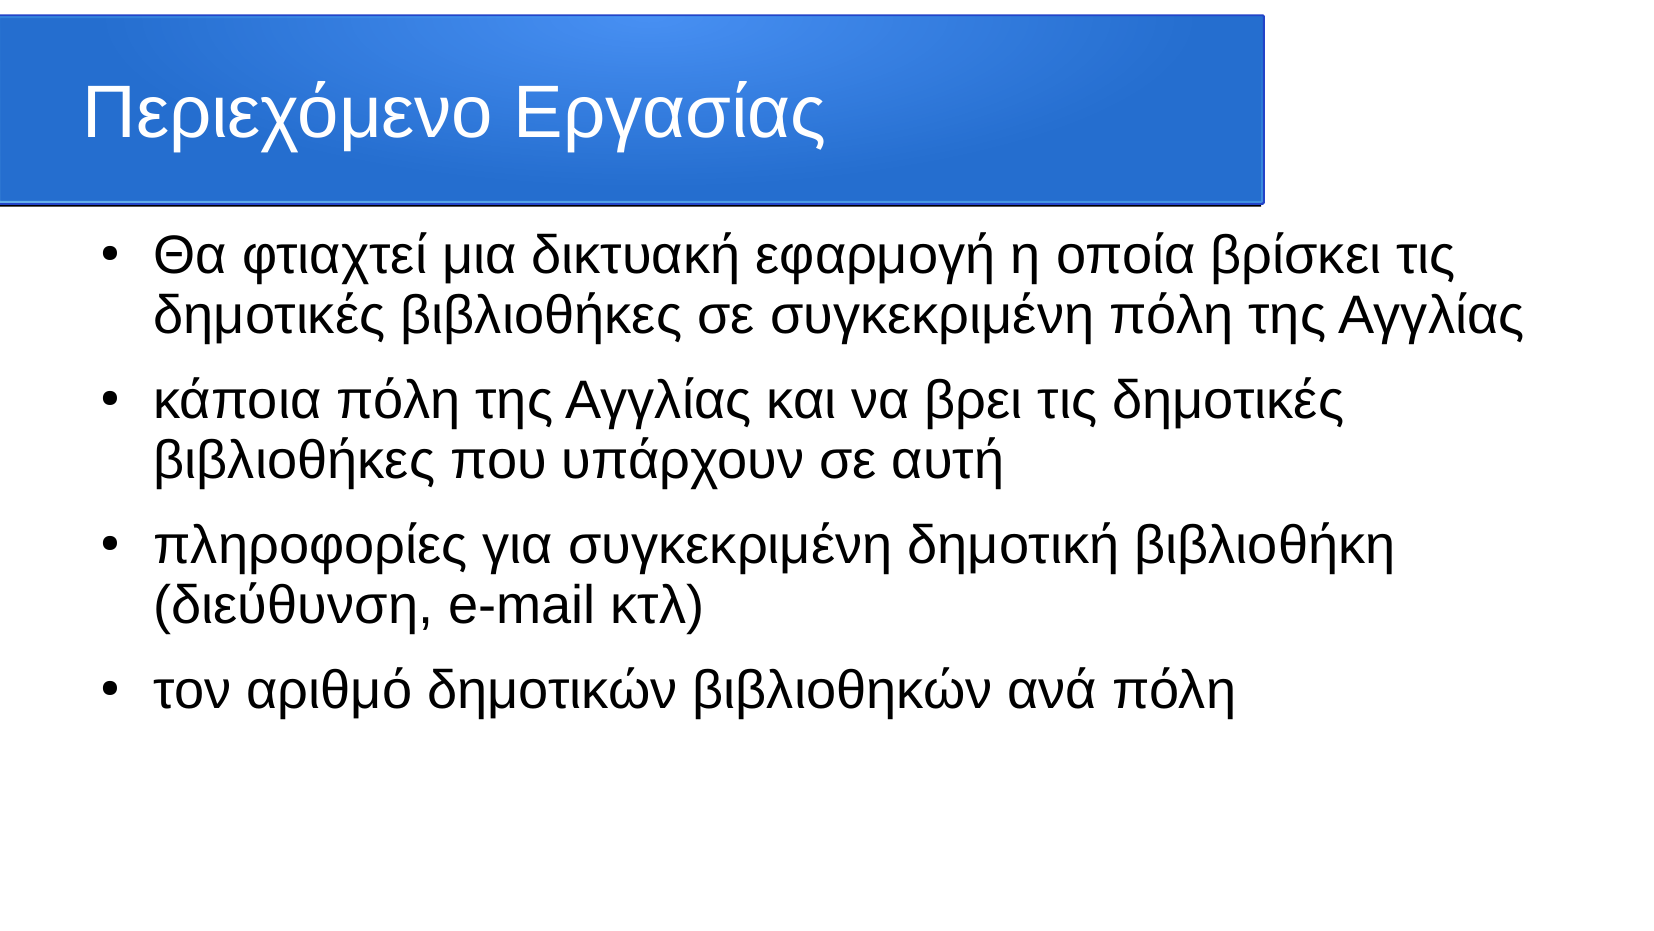

# Περιεχόμενο Εργασίας
Θα φτιαχτεί μια δικτυακή εφαρμογή η οποία βρίσκει τις δημοτικές βιβλιοθήκες σε συγκεκριμένη πόλη της Αγγλίας
κάποια πόλη της Αγγλίας και να βρει τις δημοτικές βιβλιοθήκες που υπάρχουν σε αυτή
πληροφορίες για συγκεκριμένη δημοτική βιβλιοθήκη (διεύθυνση, e-mail κτλ)
τον αριθμό δημοτικών βιβλιοθηκών ανά πόλη